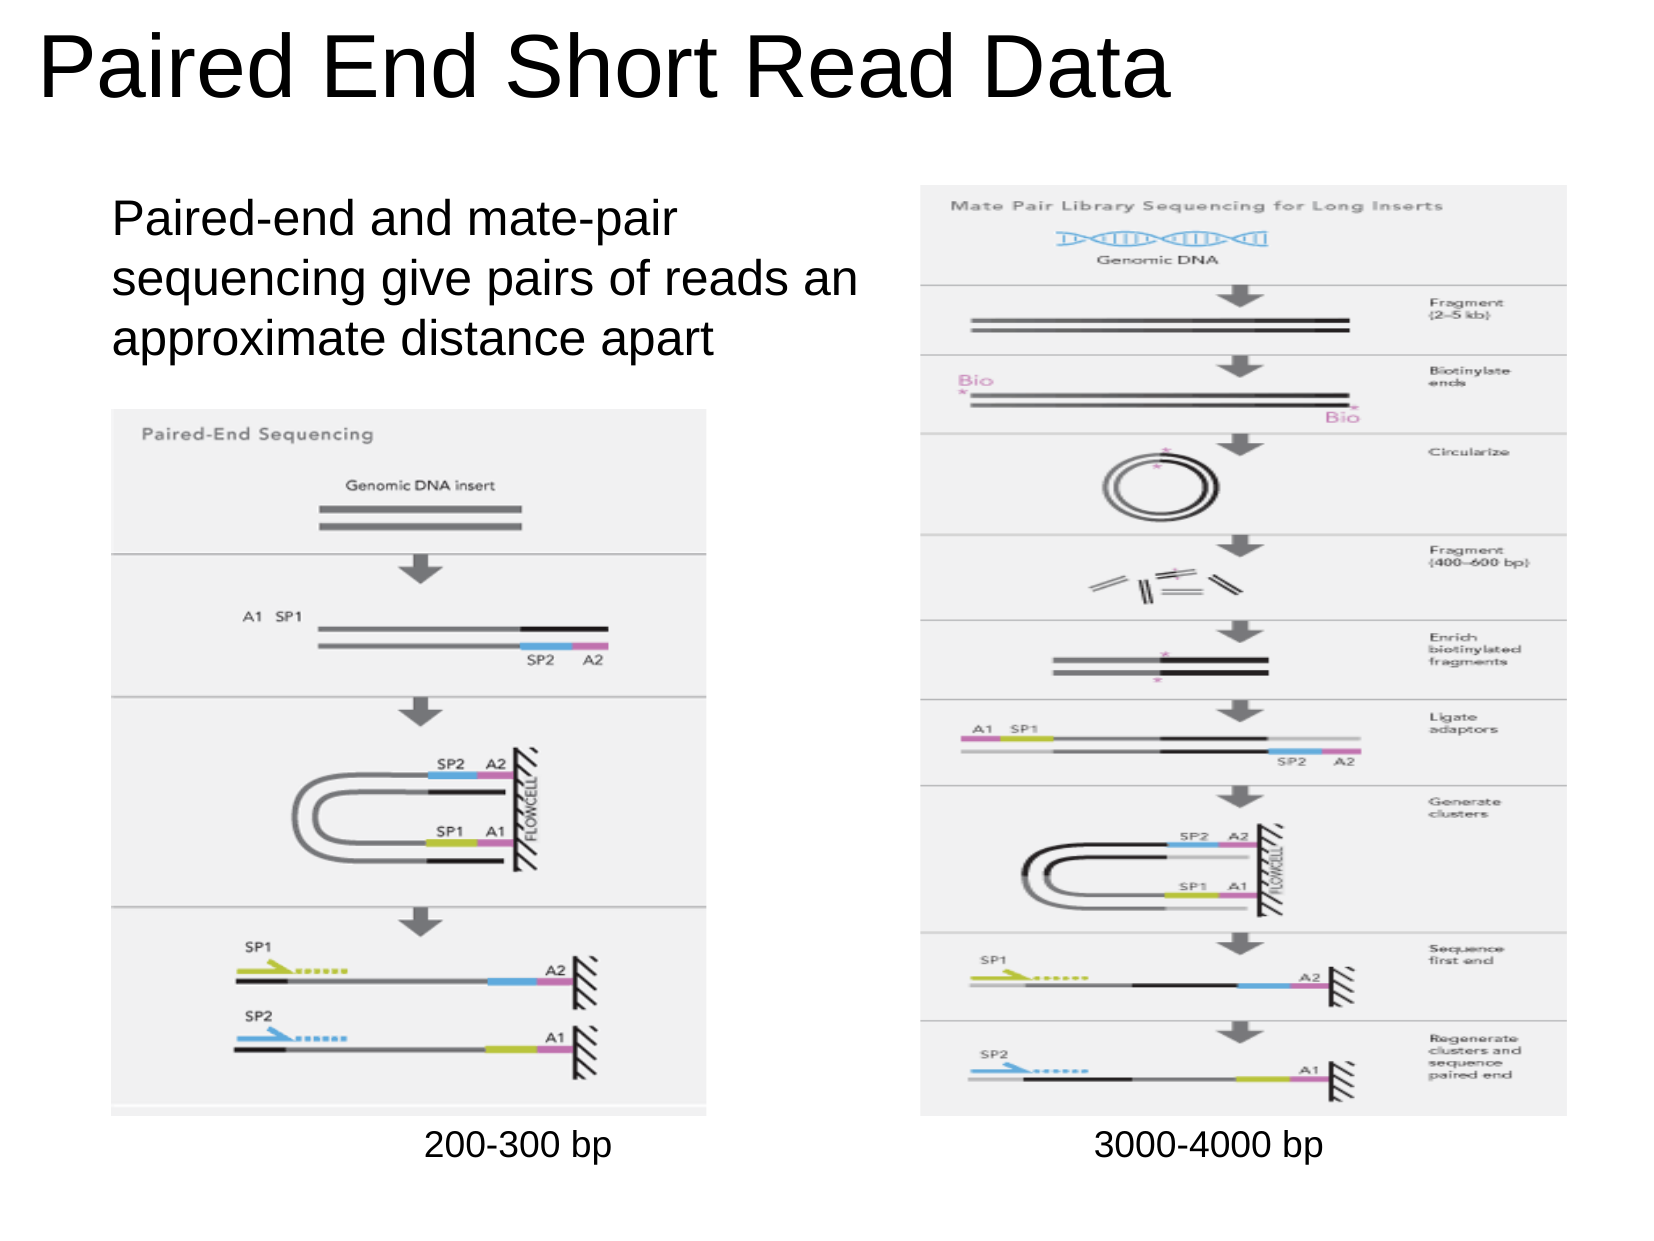

# Paired End Short Read Data
Paired-end and mate-pair sequencing give pairs of reads an approximate distance apart
3000-4000 bp
200-300 bp